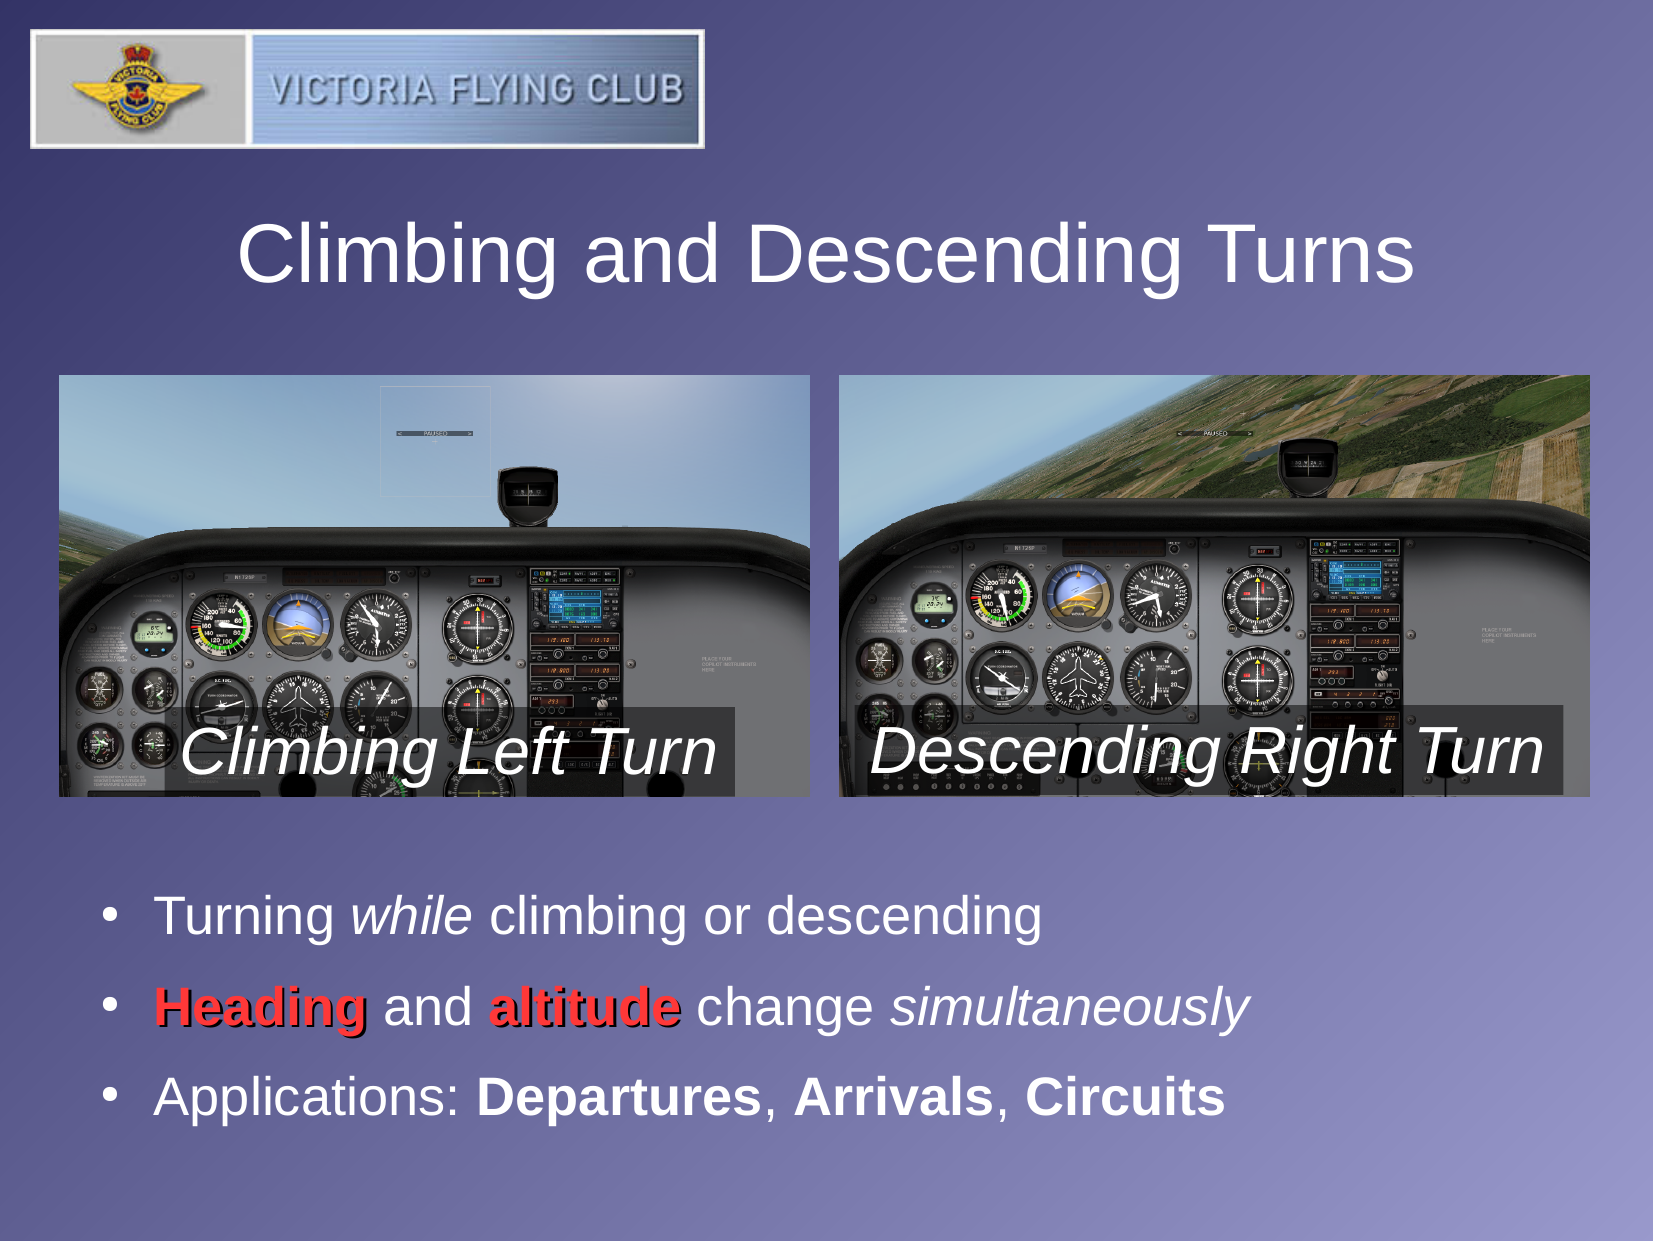

# Climbing and Descending Turns
Descending Right Turn
Climbing Left Turn
Turning while climbing or descending
Heading and altitude change simultaneously
Applications: Departures, Arrivals, Circuits